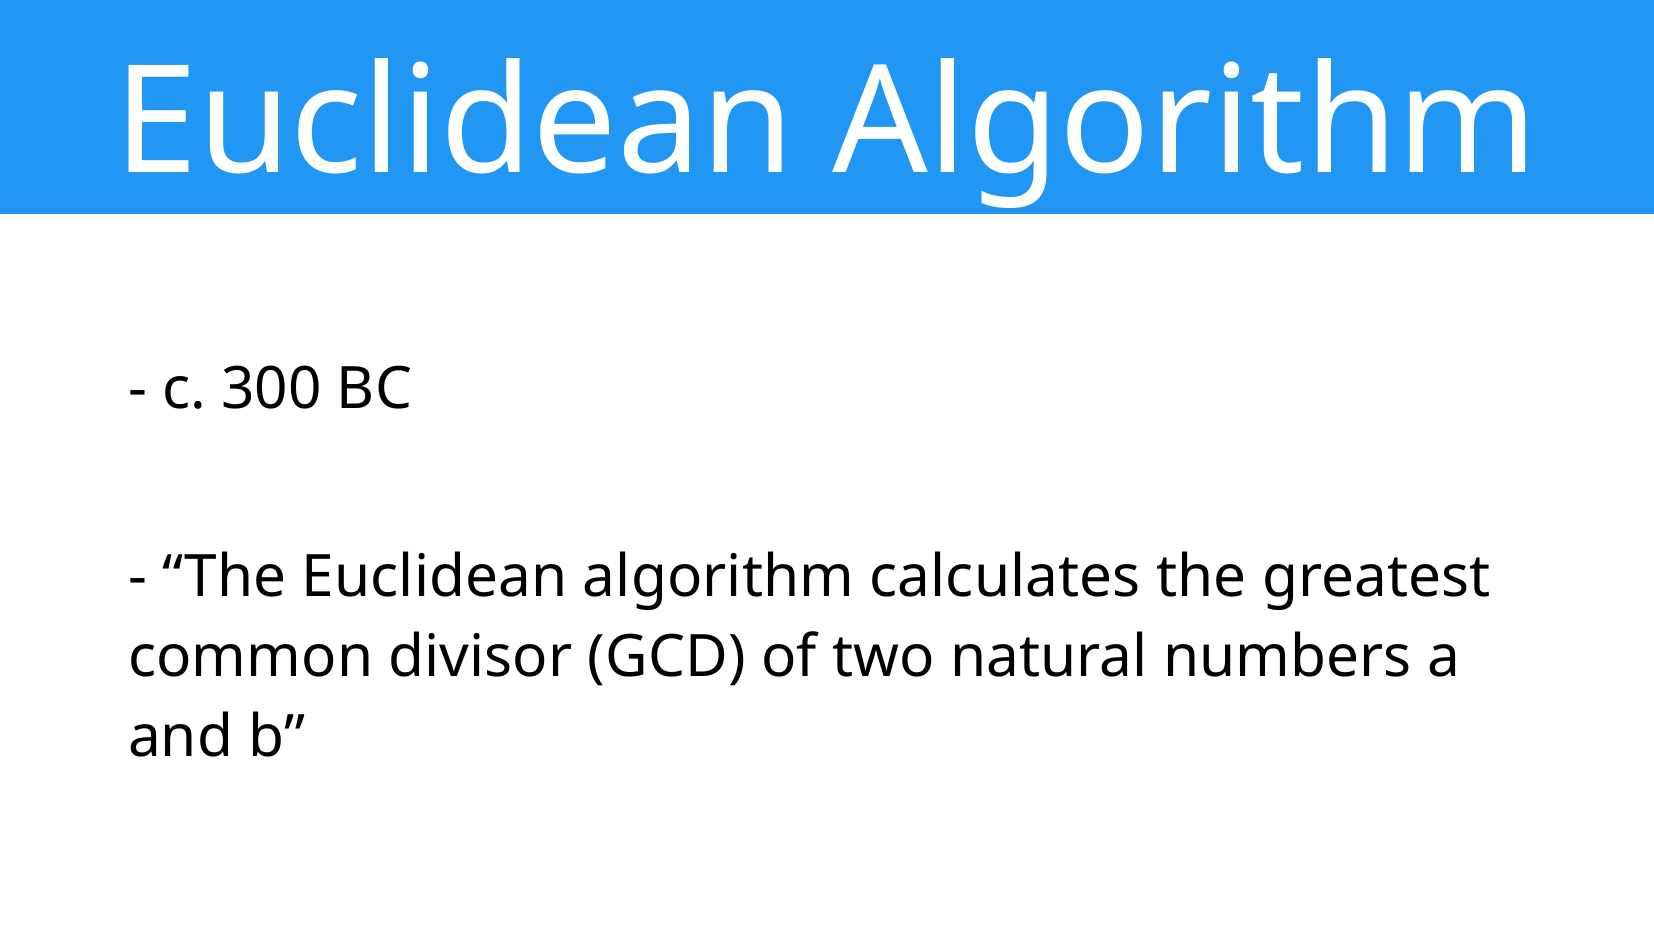

# Euclidean Algorithm
- c. 300 BC
- “The Euclidean algorithm calculates the greatest common divisor (GCD) of two natural numbers a and b”